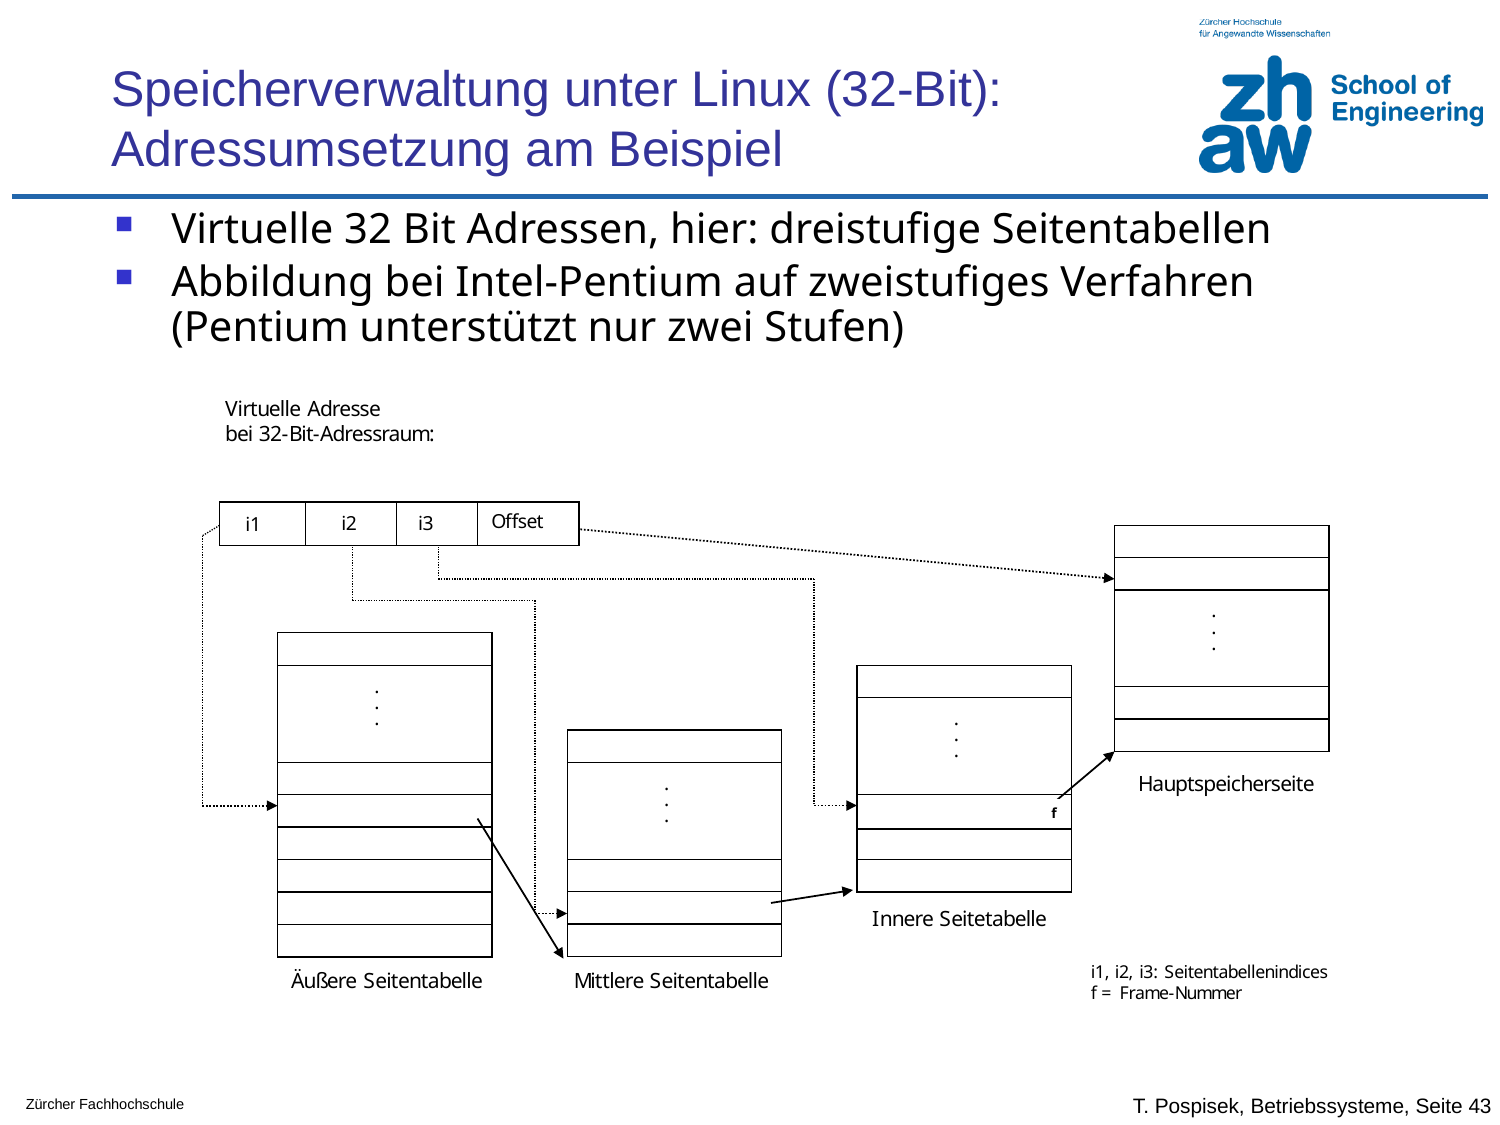

# Speicherverwaltung unter Linux (32-Bit): Adressumsetzung am Beispiel
Virtuelle 32 Bit Adressen, hier: dreistufige Seitentabellen
Abbildung bei Intel-Pentium auf zweistufiges Verfahren (Pentium unterstützt nur zwei Stufen)